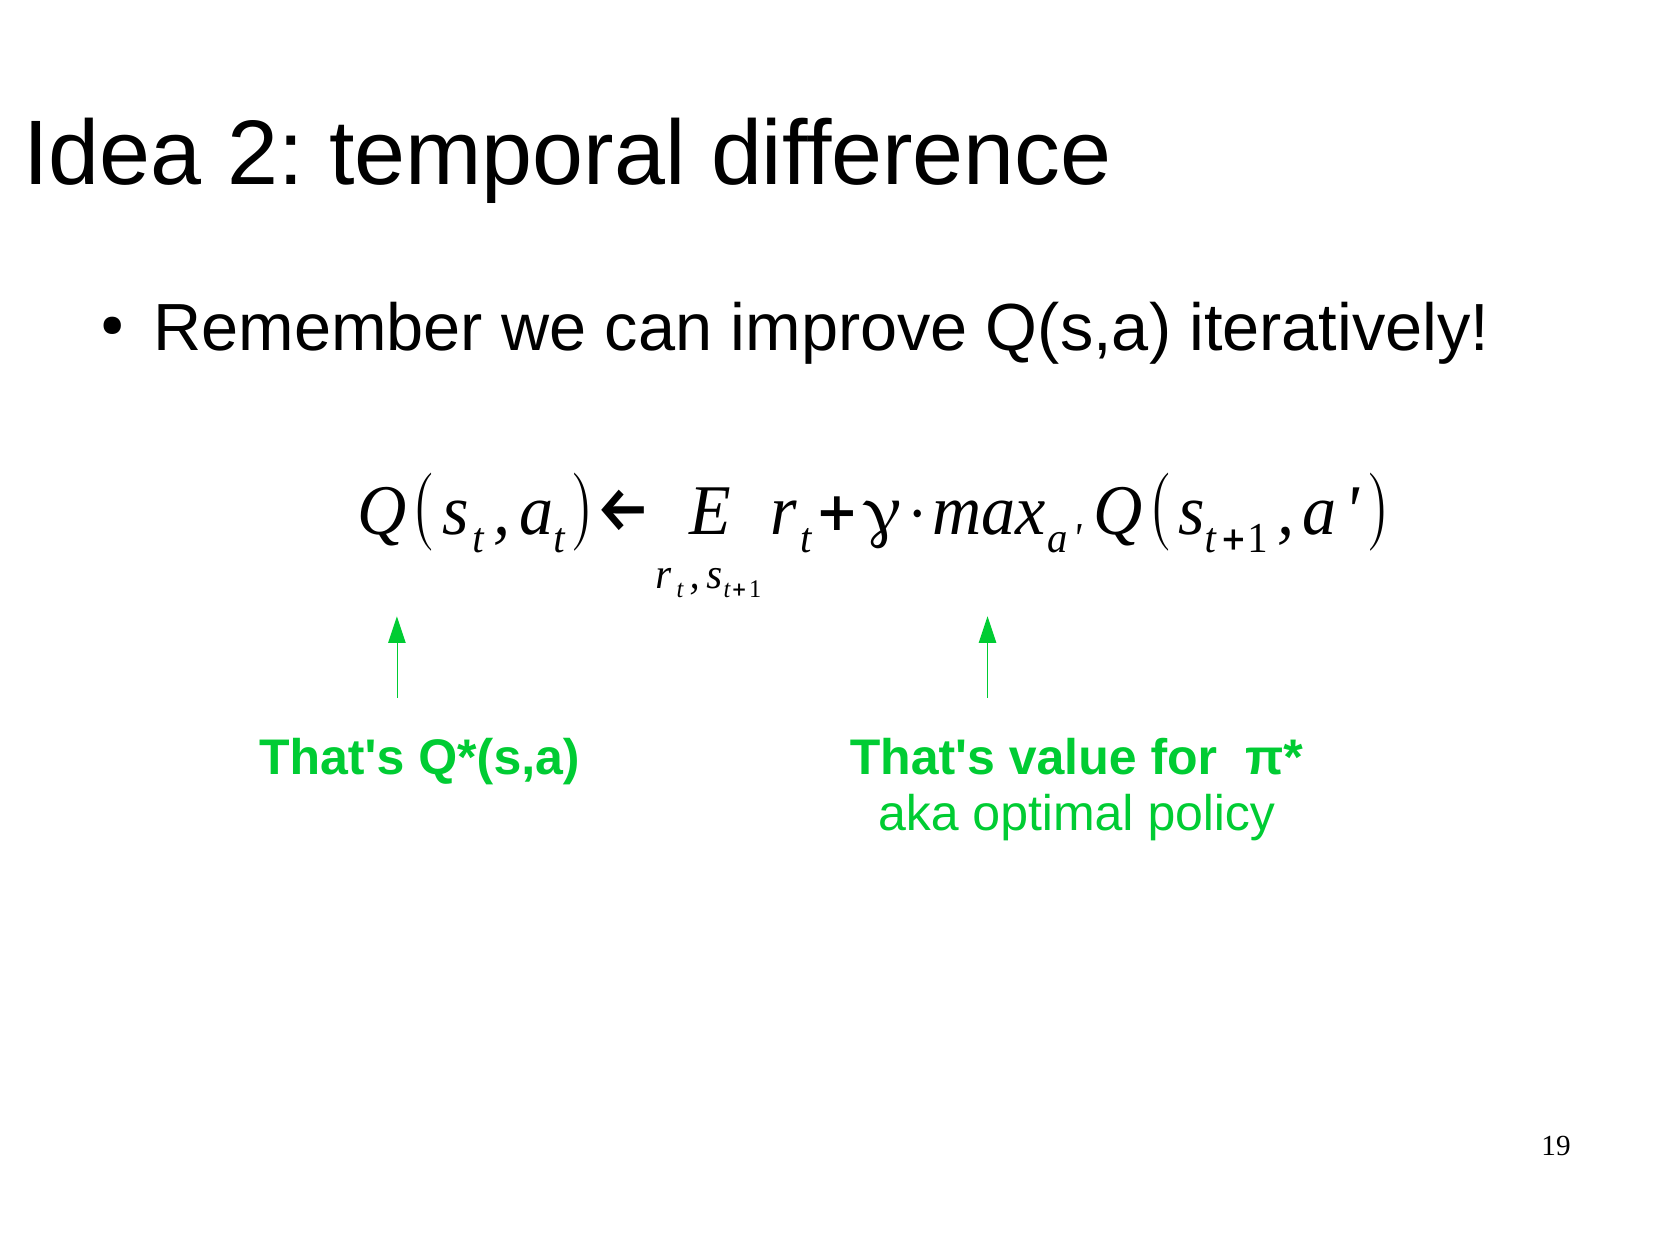

# Idea 2: temporal difference
Remember we can improve Q(s,a) iteratively!
That's Q*(s,a)
That's value for π*
aka optimal policy
19